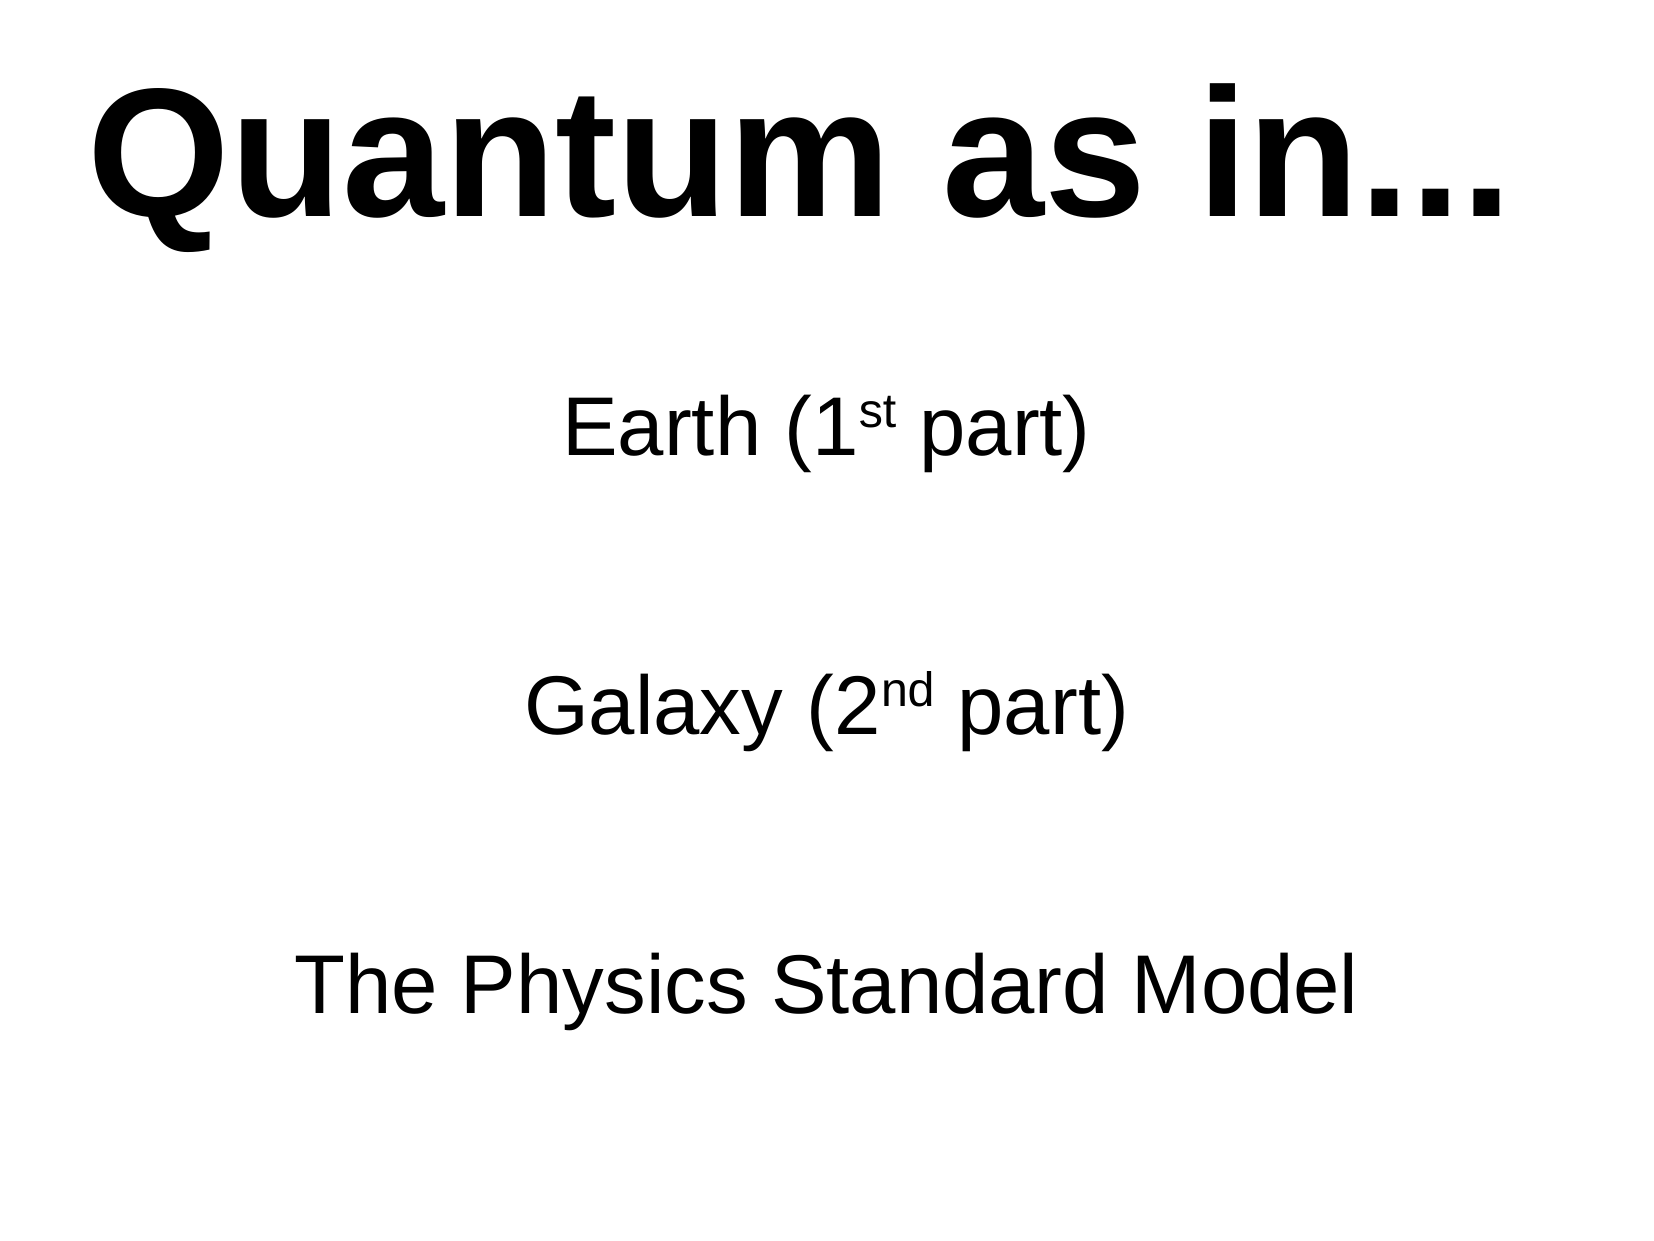

Earth (1st part)
Galaxy (2nd part)
The Physics Standard Model
# Quantum as in...